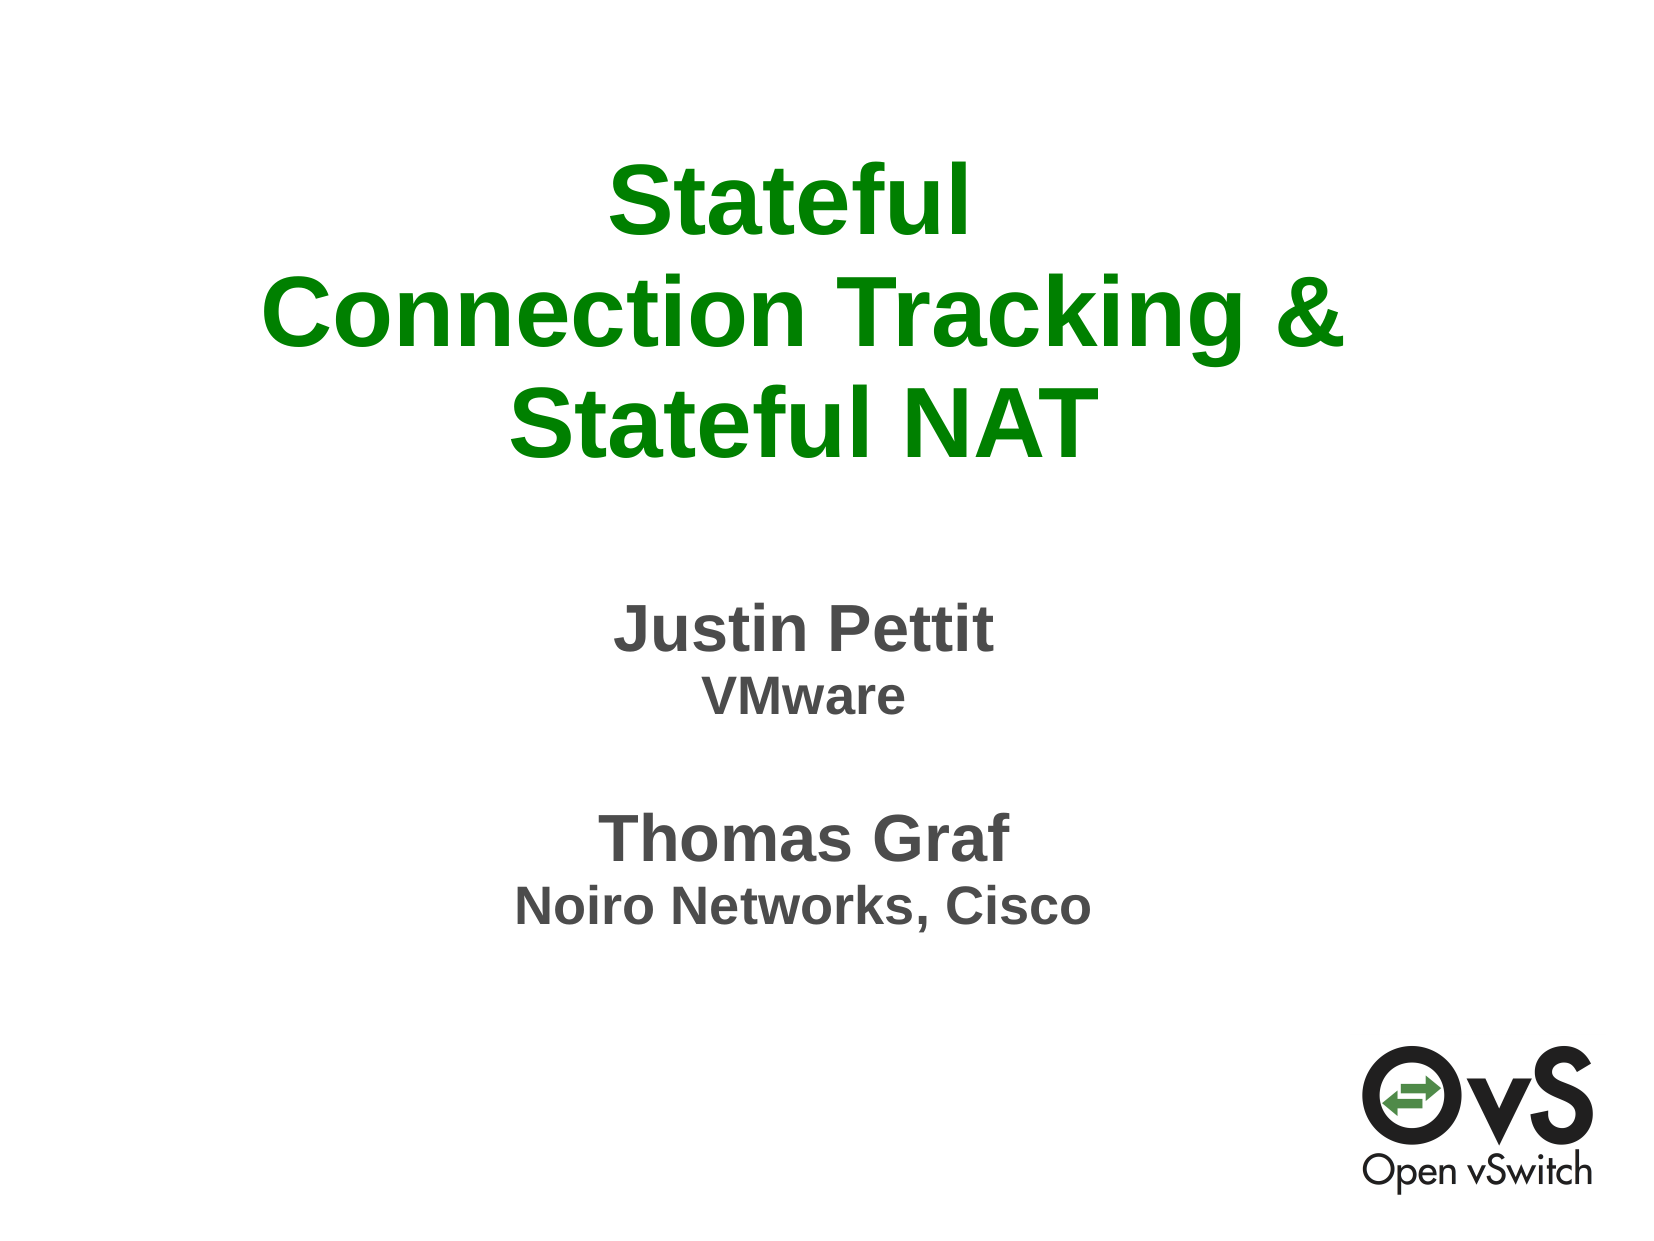

# Stateful
Connection Tracking &
Stateful NAT
Justin Pettit
VMware
Thomas Graf
Noiro Networks, Cisco